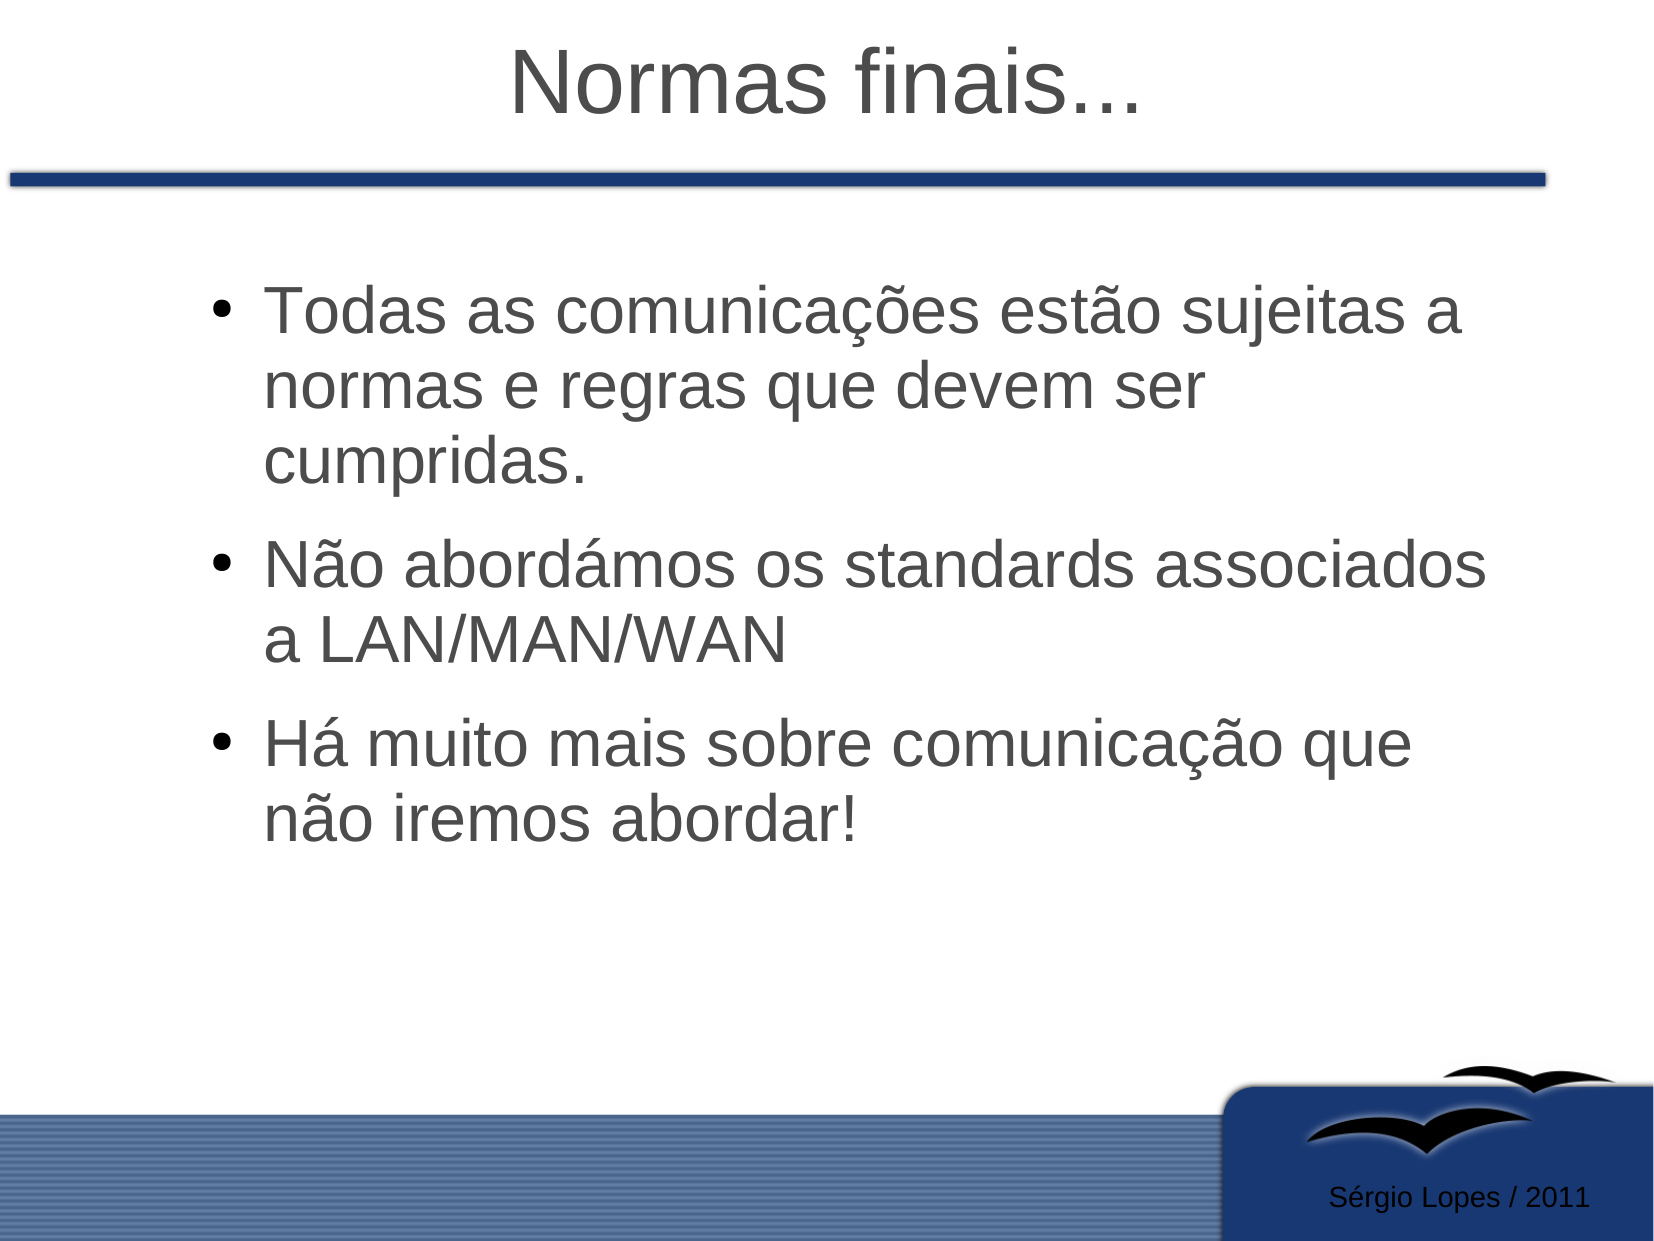

# Normas finais...
Todas as comunicações estão sujeitas a normas e regras que devem ser cumpridas.
Não abordámos os standards associados a LAN/MAN/WAN
Há muito mais sobre comunicação que não iremos abordar!
Sérgio Lopes / 2011